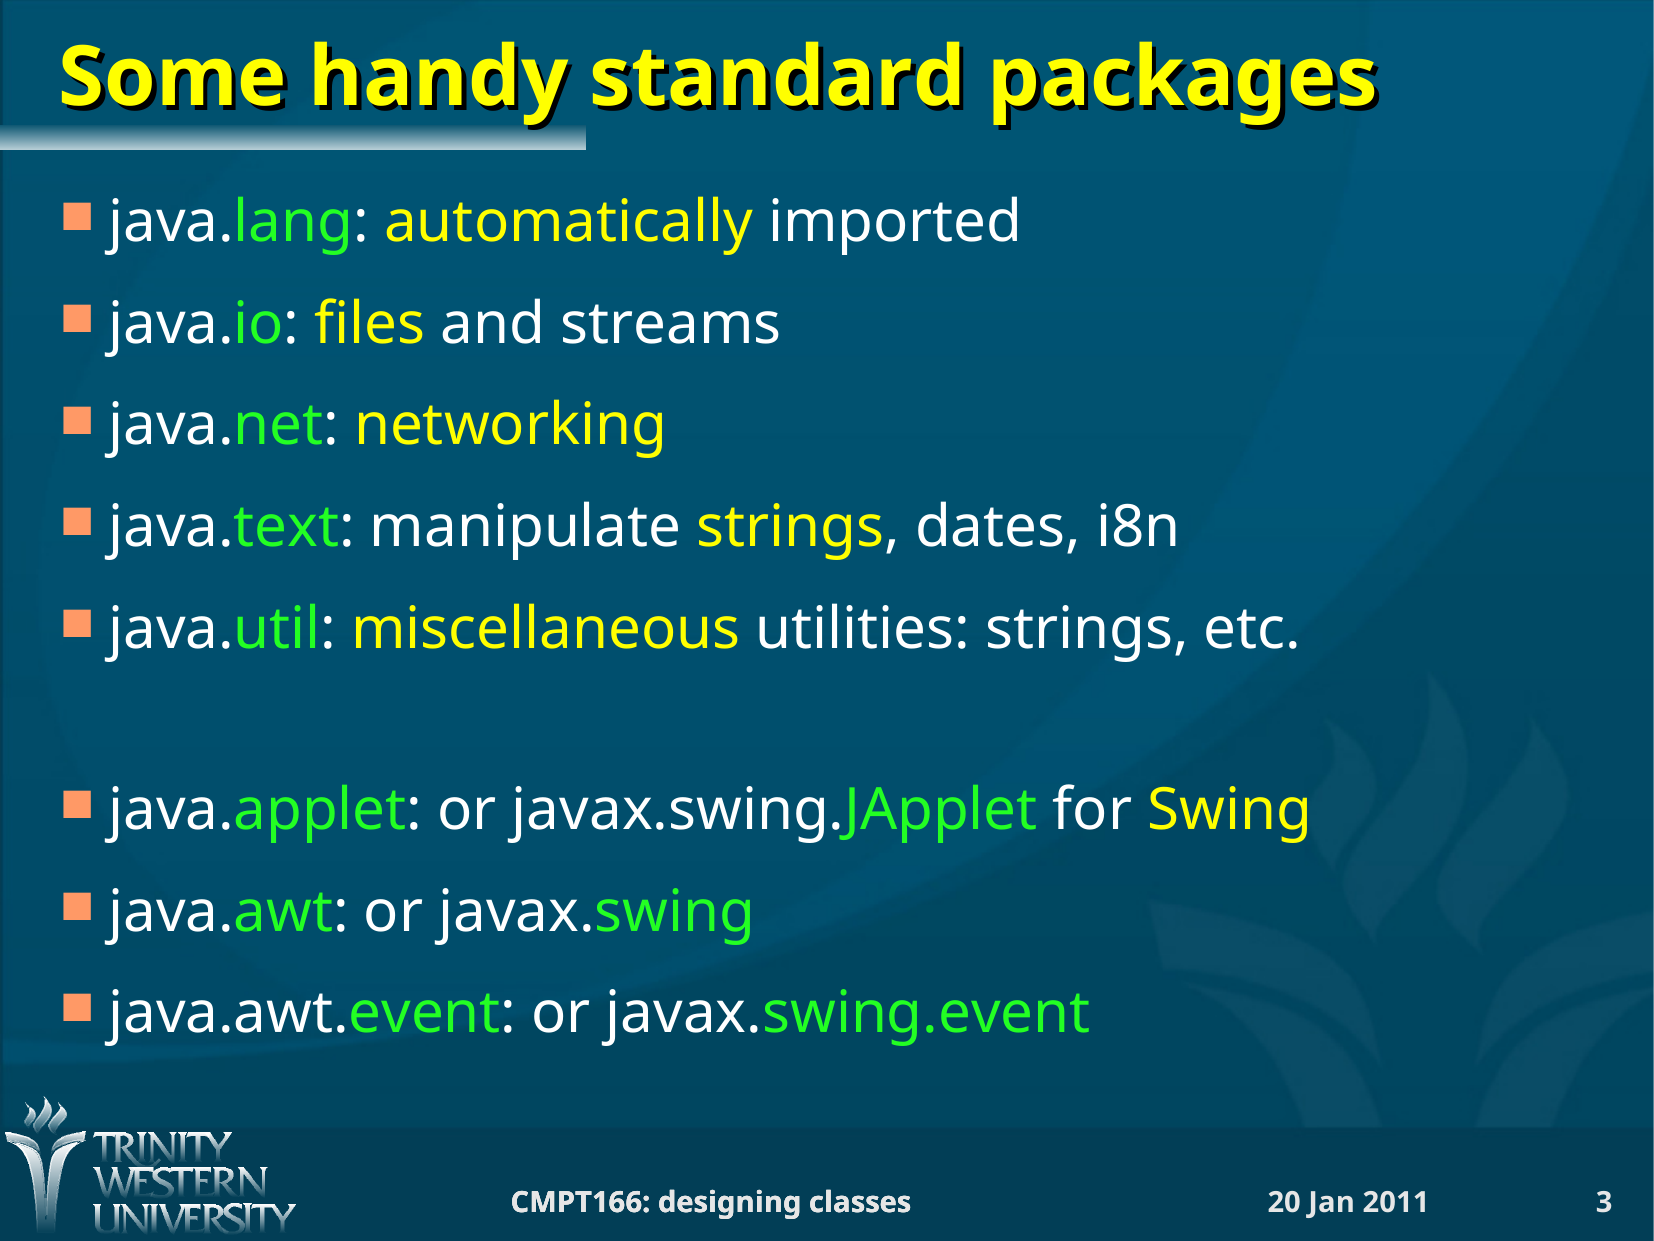

# Some handy standard packages
java.lang: automatically imported
java.io: files and streams
java.net: networking
java.text: manipulate strings, dates, i8n
java.util: miscellaneous utilities: strings, etc.
java.applet: or javax.swing.JApplet for Swing
java.awt: or javax.swing
java.awt.event: or javax.swing.event
CMPT166: designing classes
20 Jan 2011
3